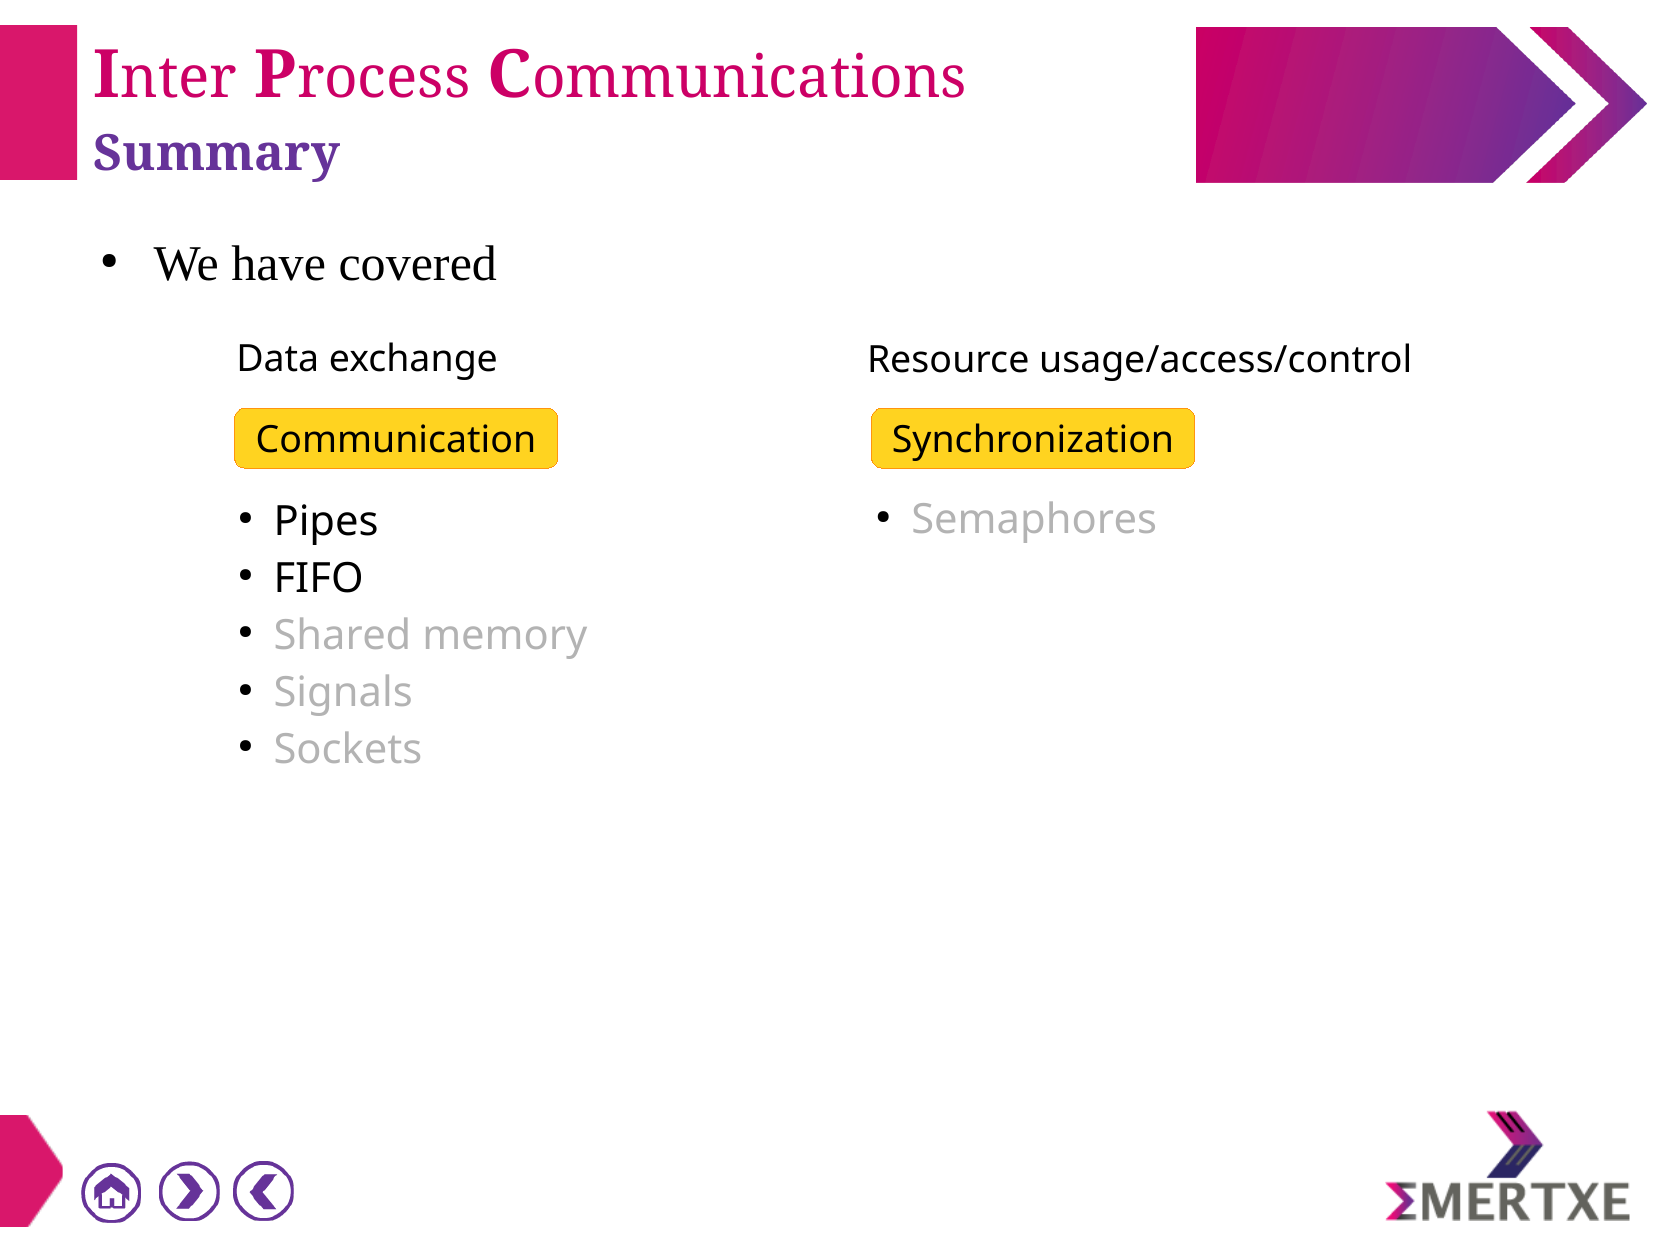

# Inter Process Communications Summary
We have covered
Data exchange
Resource usage/access/control
Communication
Synchronization
Semaphores
Pipes
FIFO
Shared memory
Signals
Sockets